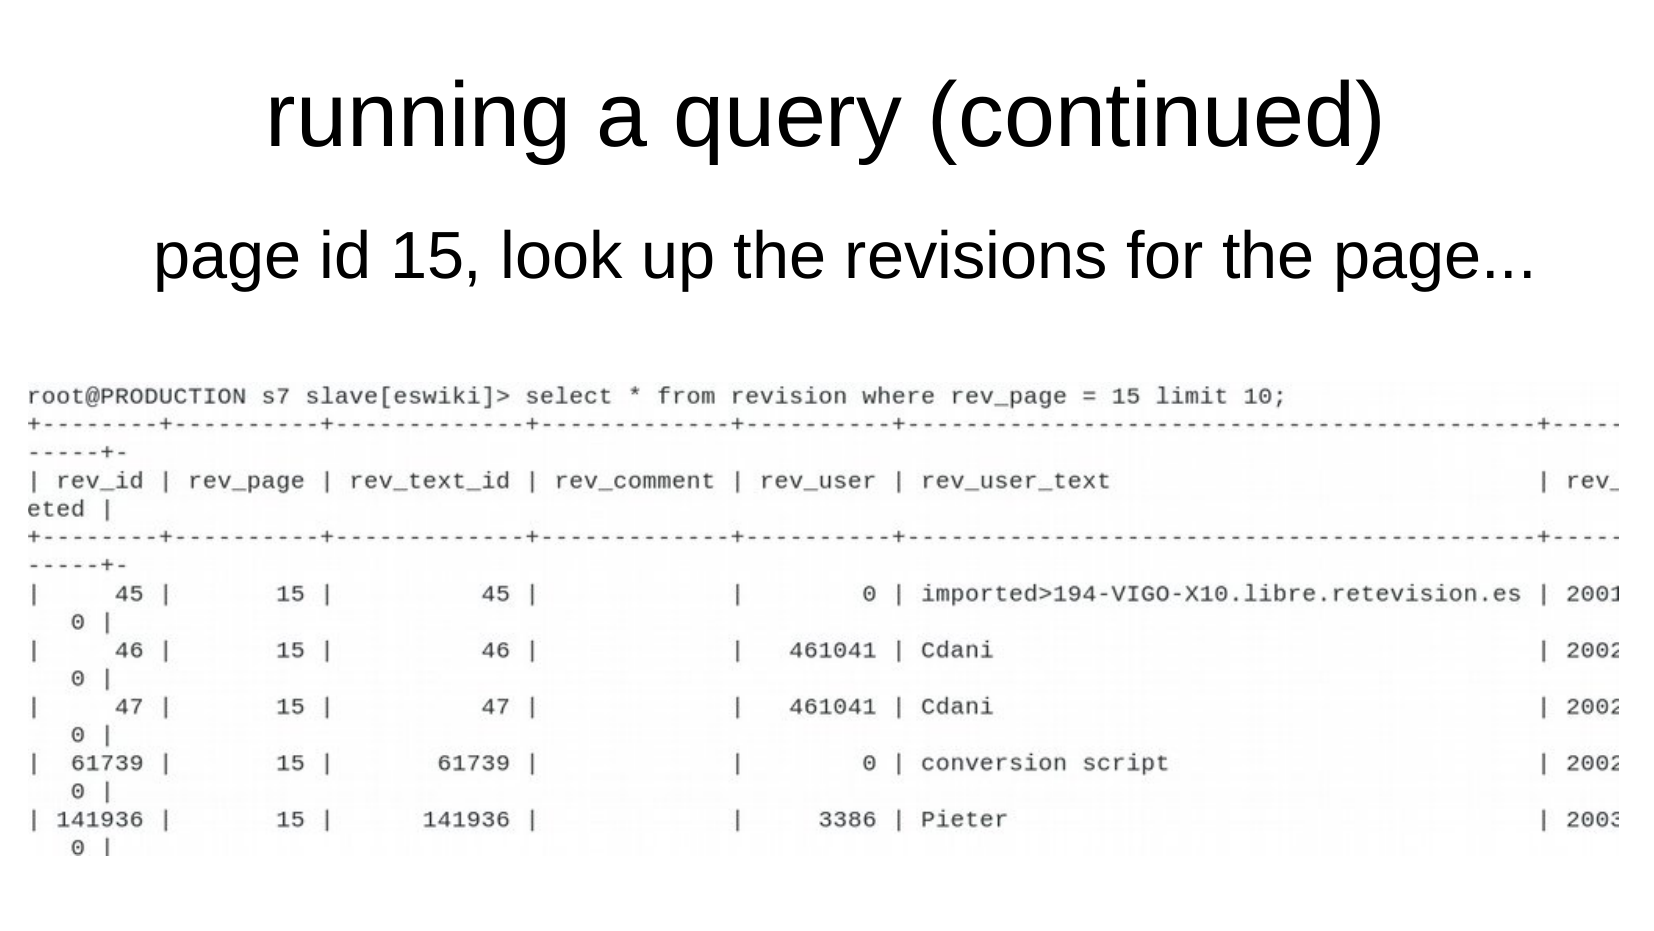

# running a query (continued)
page id 15, look up the revisions for the page...